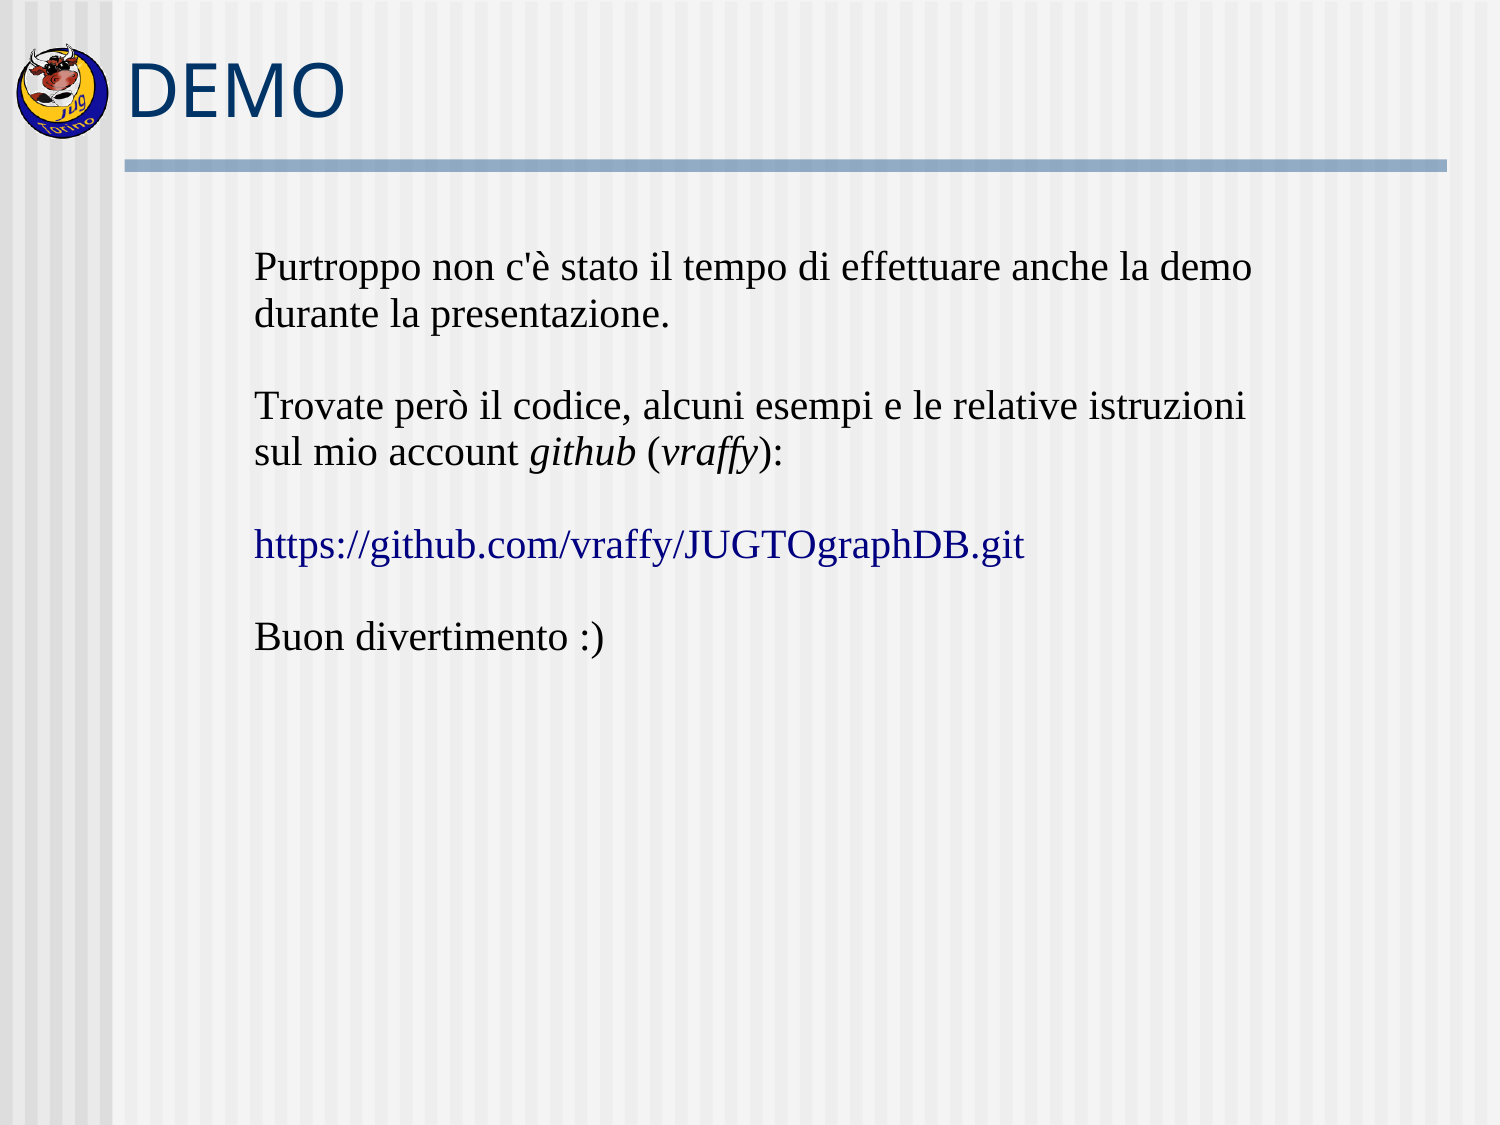

# DEMO
Purtroppo non c'è stato il tempo di effettuare anche la demo
durante la presentazione.
Trovate però il codice, alcuni esempi e le relative istruzioni
sul mio account github (vraffy):
https://github.com/vraffy/JUGTOgraphDB.git
Buon divertimento :)